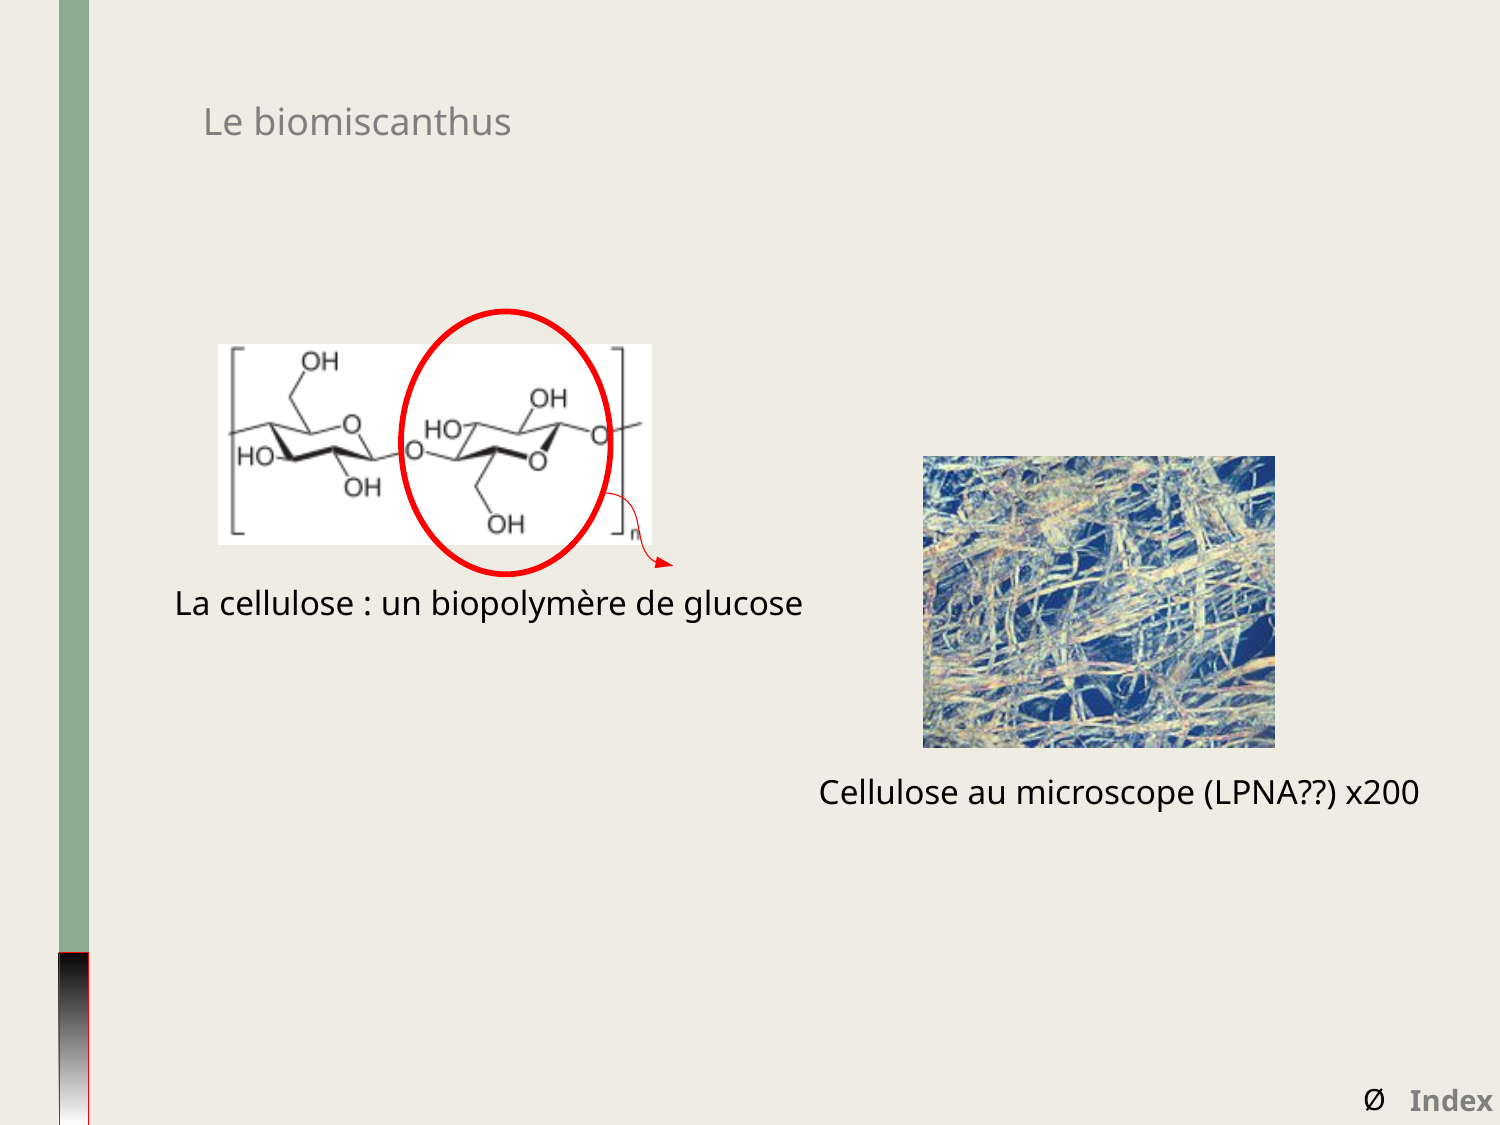

Le biomiscanthus
La cellulose : un biopolymère de glucose
Cellulose au microscope (LPNA??) x200
Index